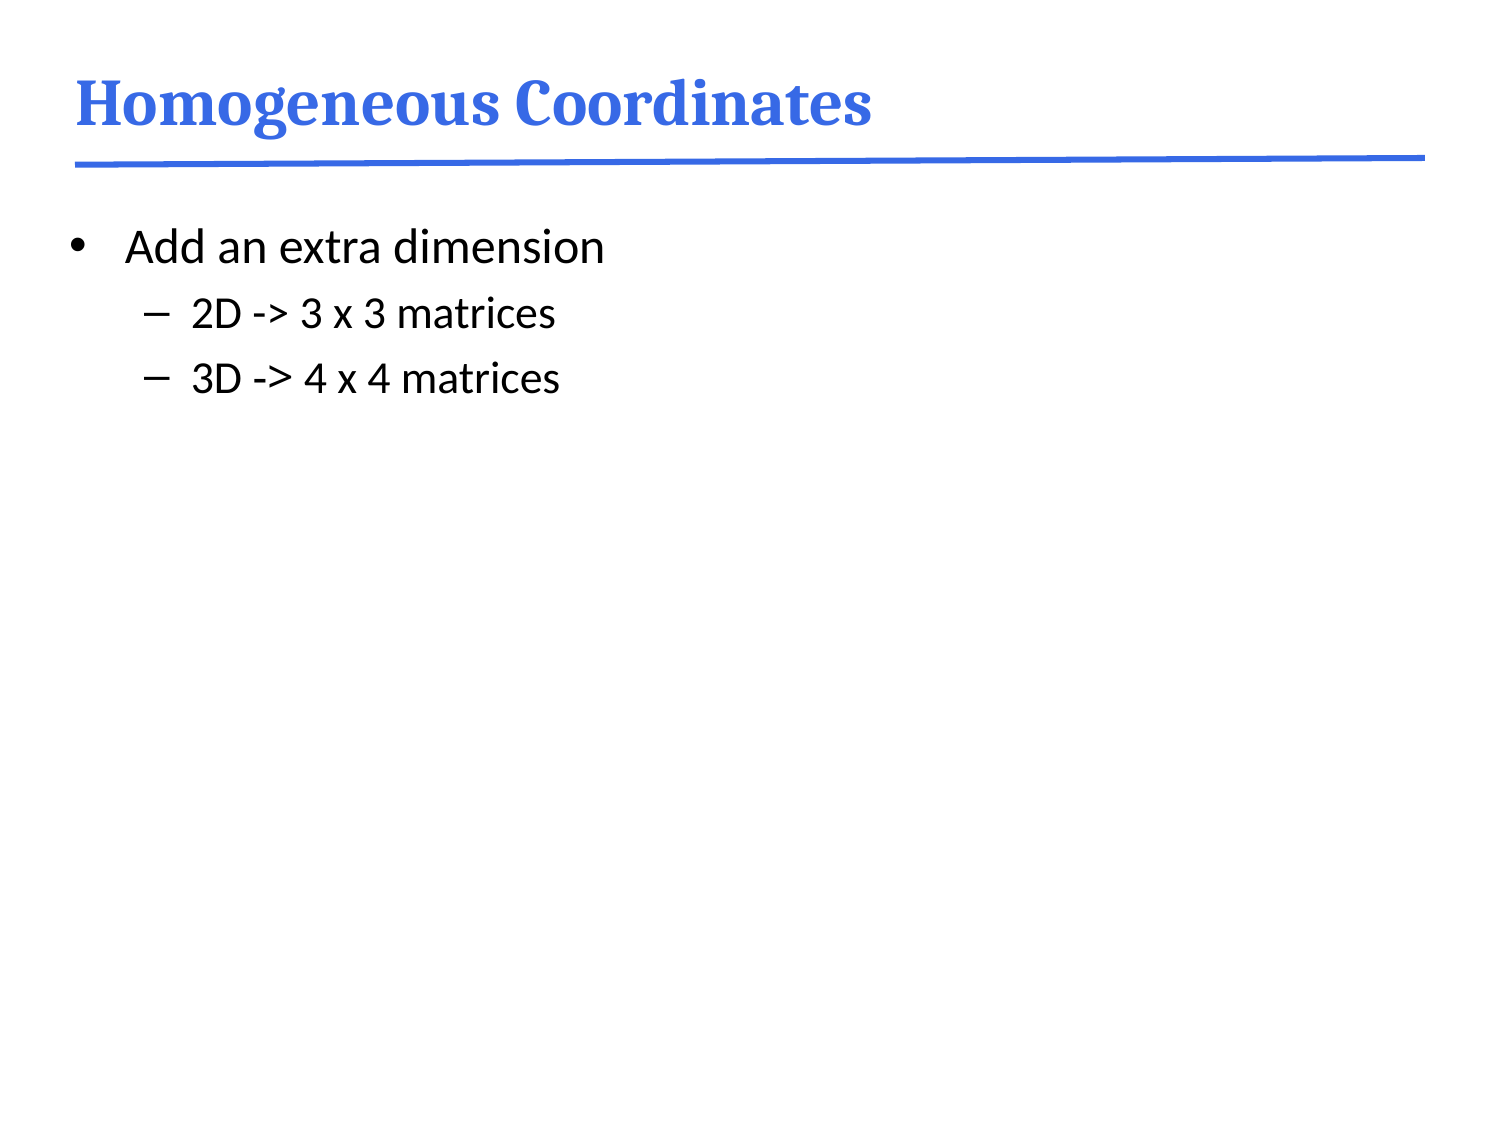

# Homogeneous Coordinates
Add an extra dimension
2D -> 3 x 3 matrices
3D -> 4 x 4 matrices